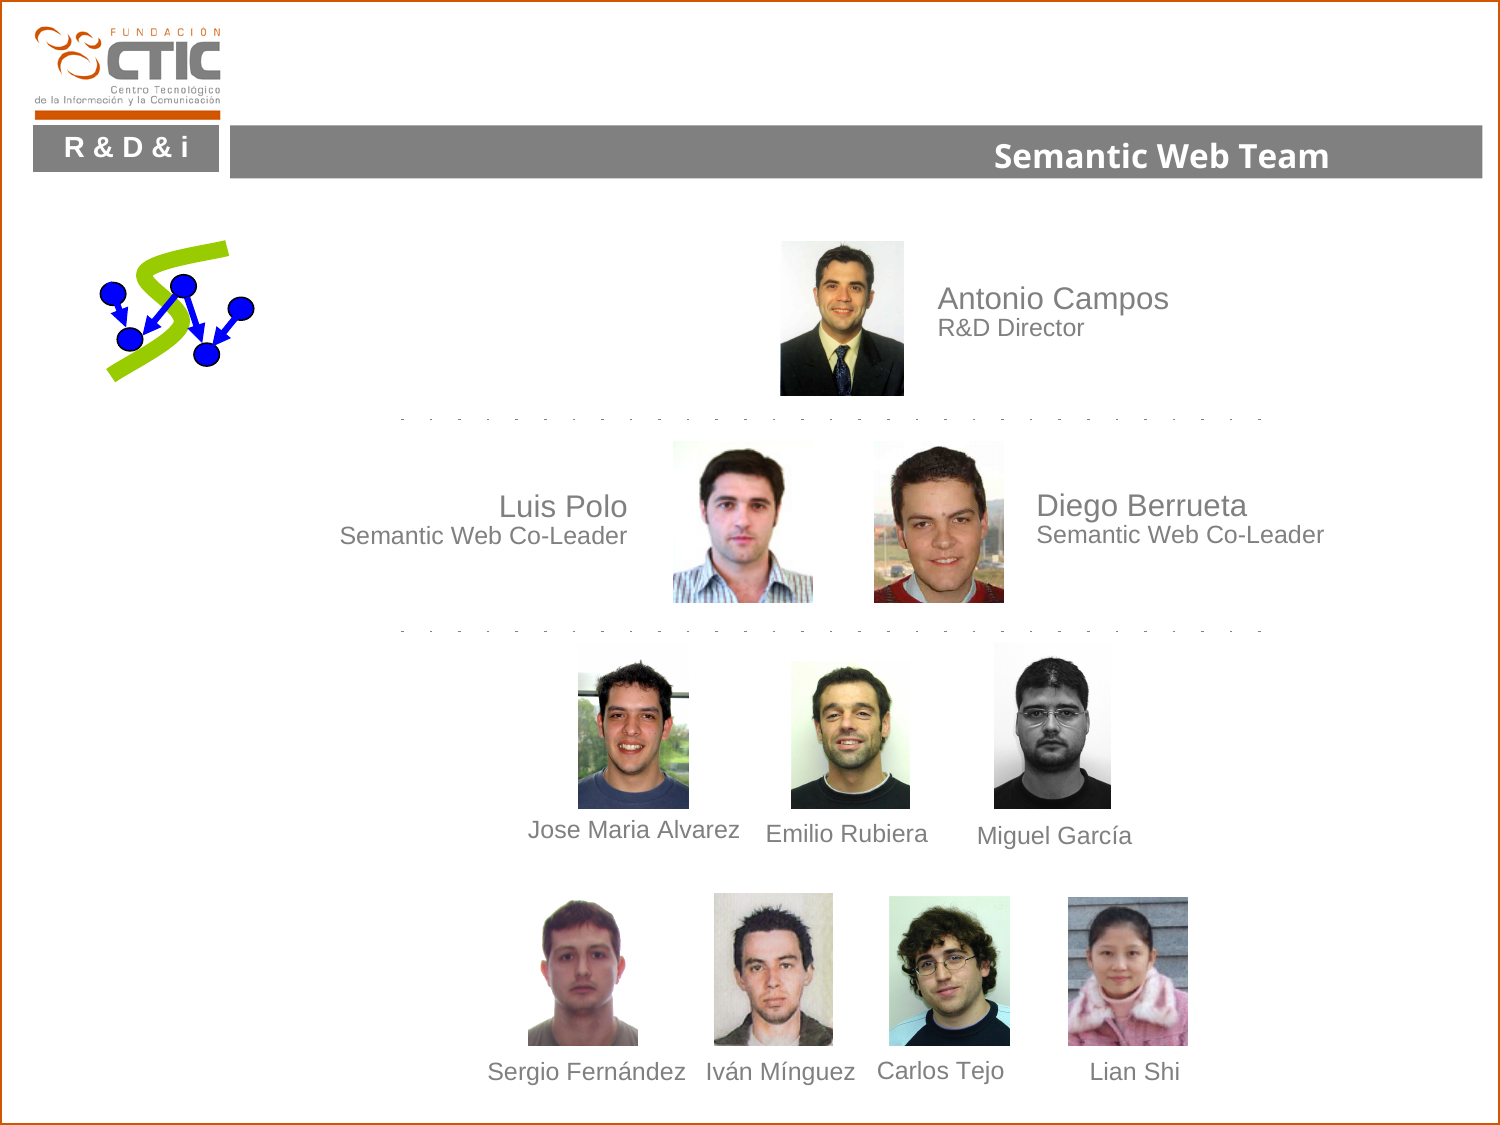

Semantic Web Team
Antonio Campos
R&D Director
Diego Berrueta
Semantic Web Co-Leader
Luis Polo
Semantic Web Co-Leader
Jose Maria Alvarez
Emilio Rubiera
Miguel García
Carlos Tejo
Sergio Fernández
Iván Mínguez
Lian Shi